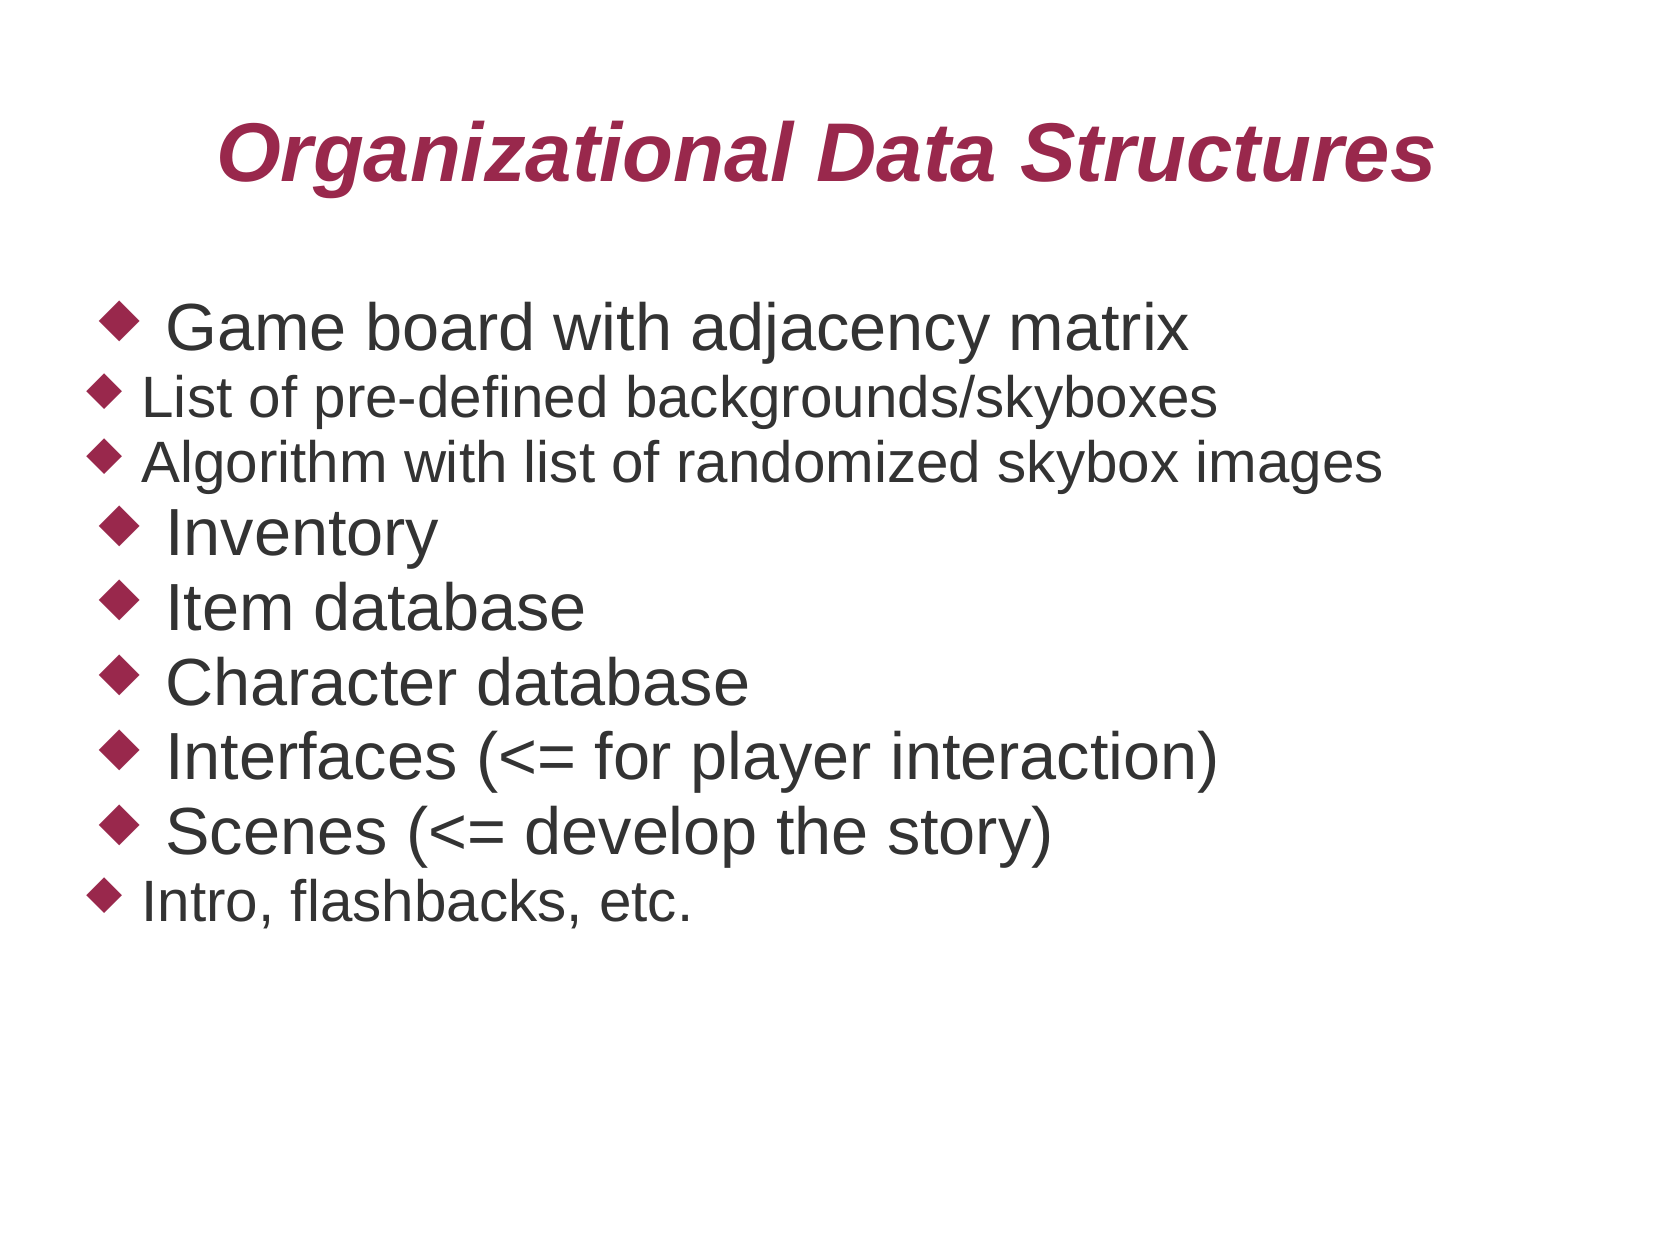

# Organizational Data Structures
Game board with adjacency matrix
List of pre-defined backgrounds/skyboxes
Algorithm with list of randomized skybox images
Inventory
Item database
Character database
Interfaces (<= for player interaction)
Scenes (<= develop the story)
Intro, flashbacks, etc.